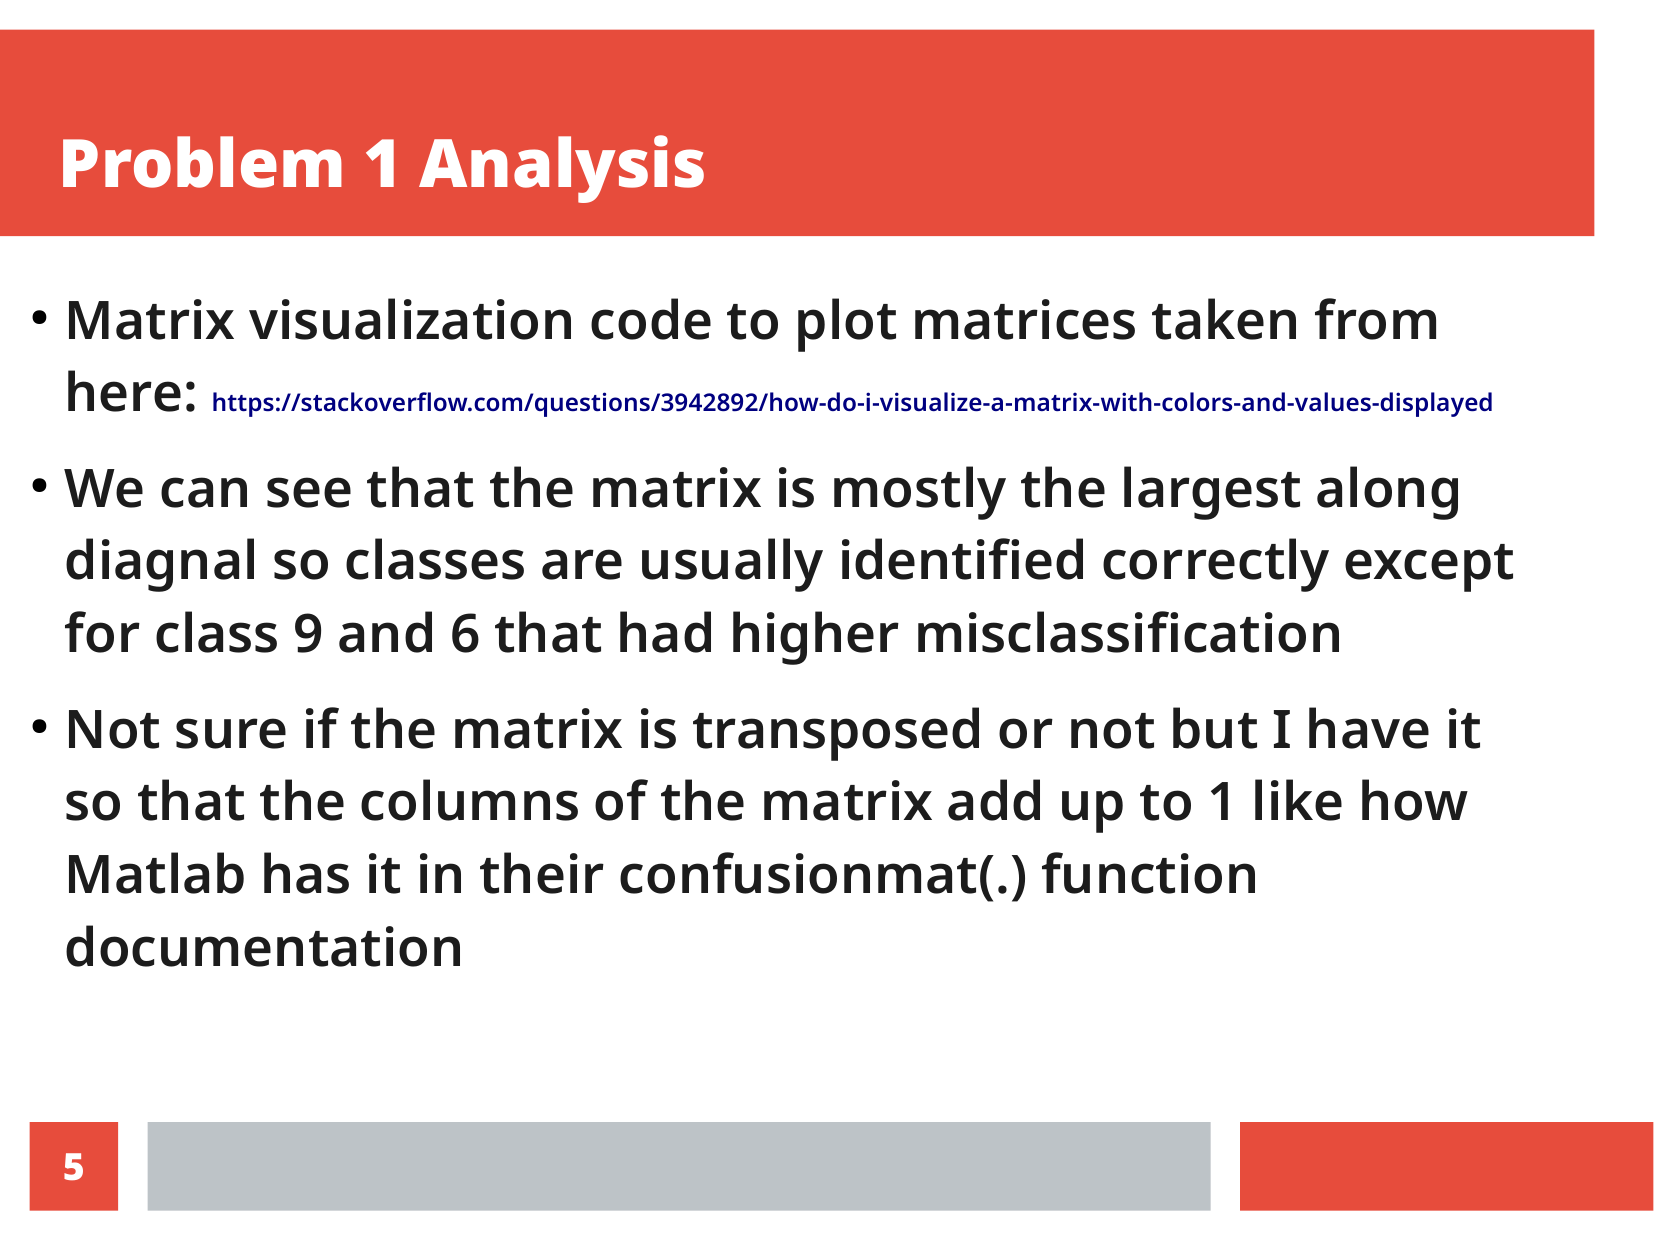

# Problem 1 Analysis
Matrix visualization code to plot matrices taken from here: https://stackoverflow.com/questions/3942892/how-do-i-visualize-a-matrix-with-colors-and-values-displayed
We can see that the matrix is mostly the largest along diagnal so classes are usually identified correctly except for class 9 and 6 that had higher misclassification
Not sure if the matrix is transposed or not but I have it so that the columns of the matrix add up to 1 like how Matlab has it in their confusionmat(.) function documentation
5